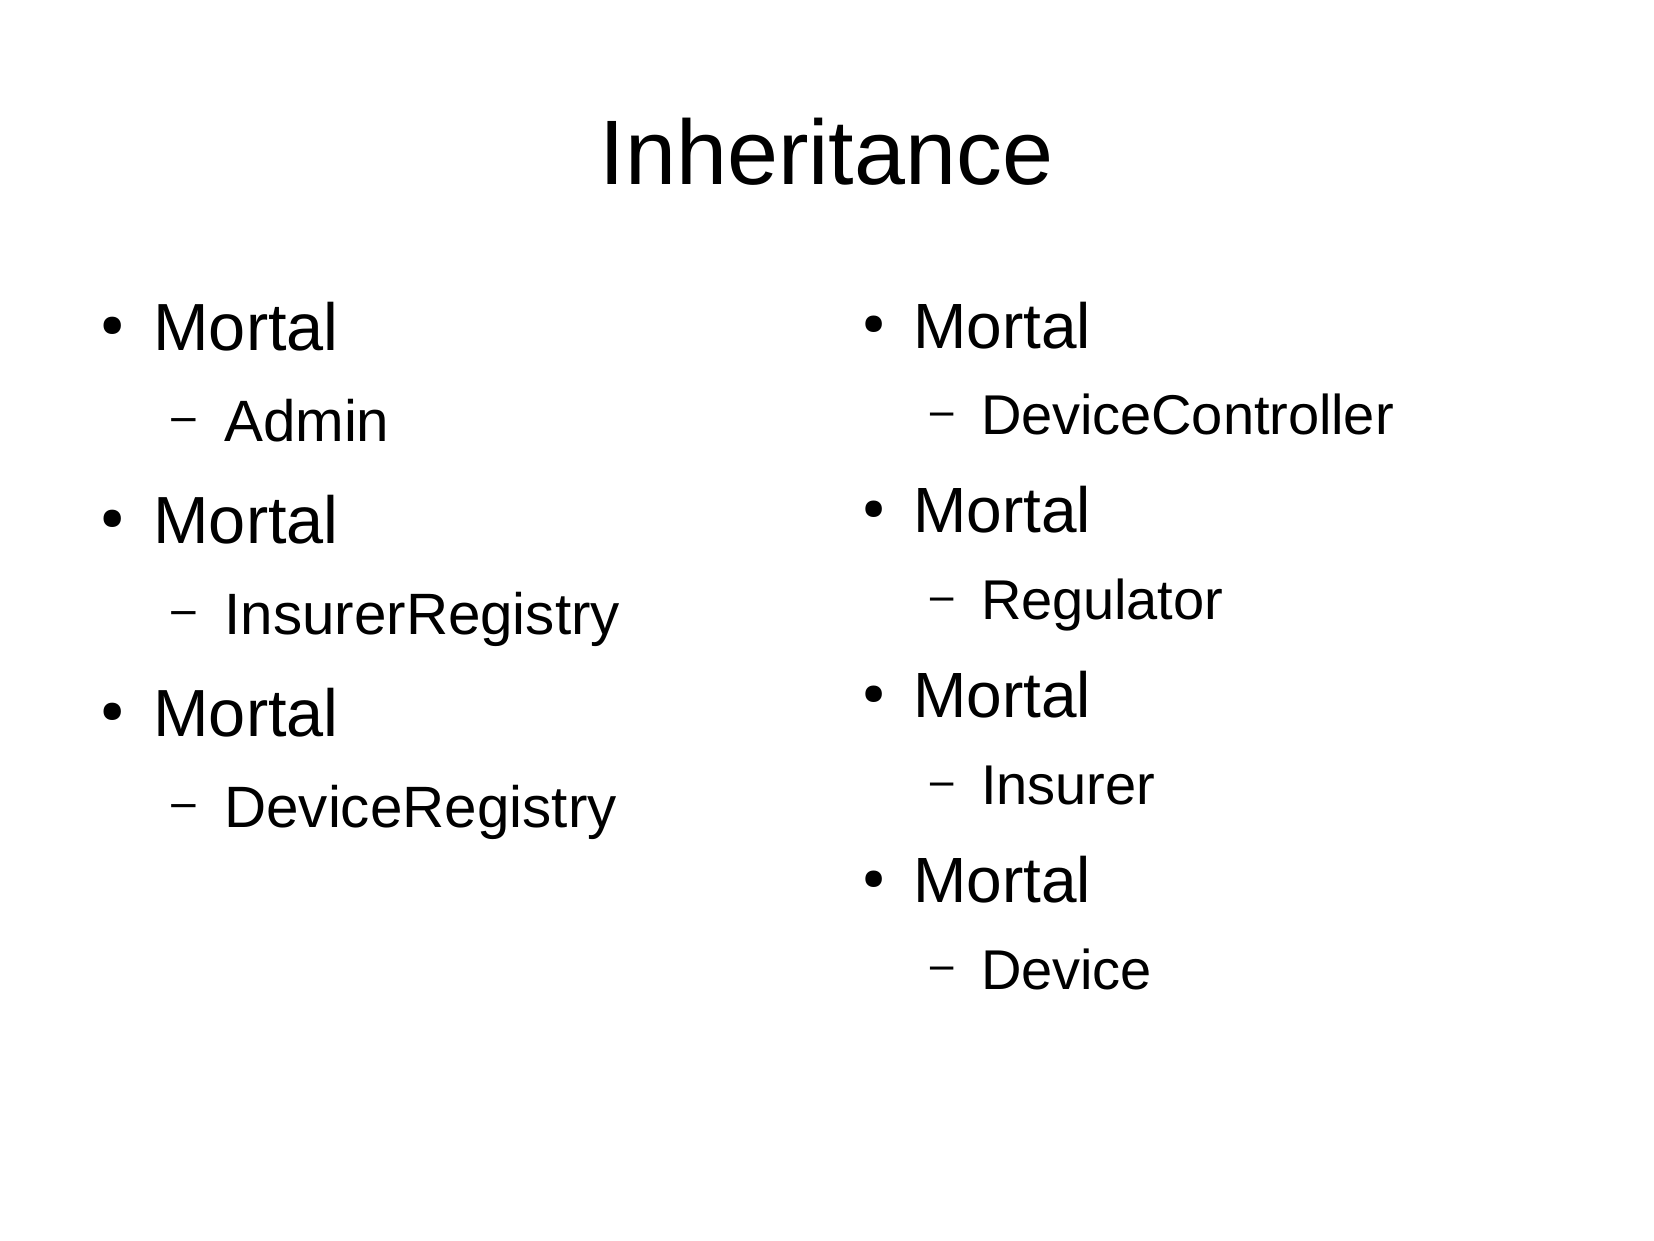

# Inheritance
Mortal
Admin
Mortal
InsurerRegistry
Mortal
DeviceRegistry
Mortal
DeviceController
Mortal
Regulator
Mortal
Insurer
Mortal
Device